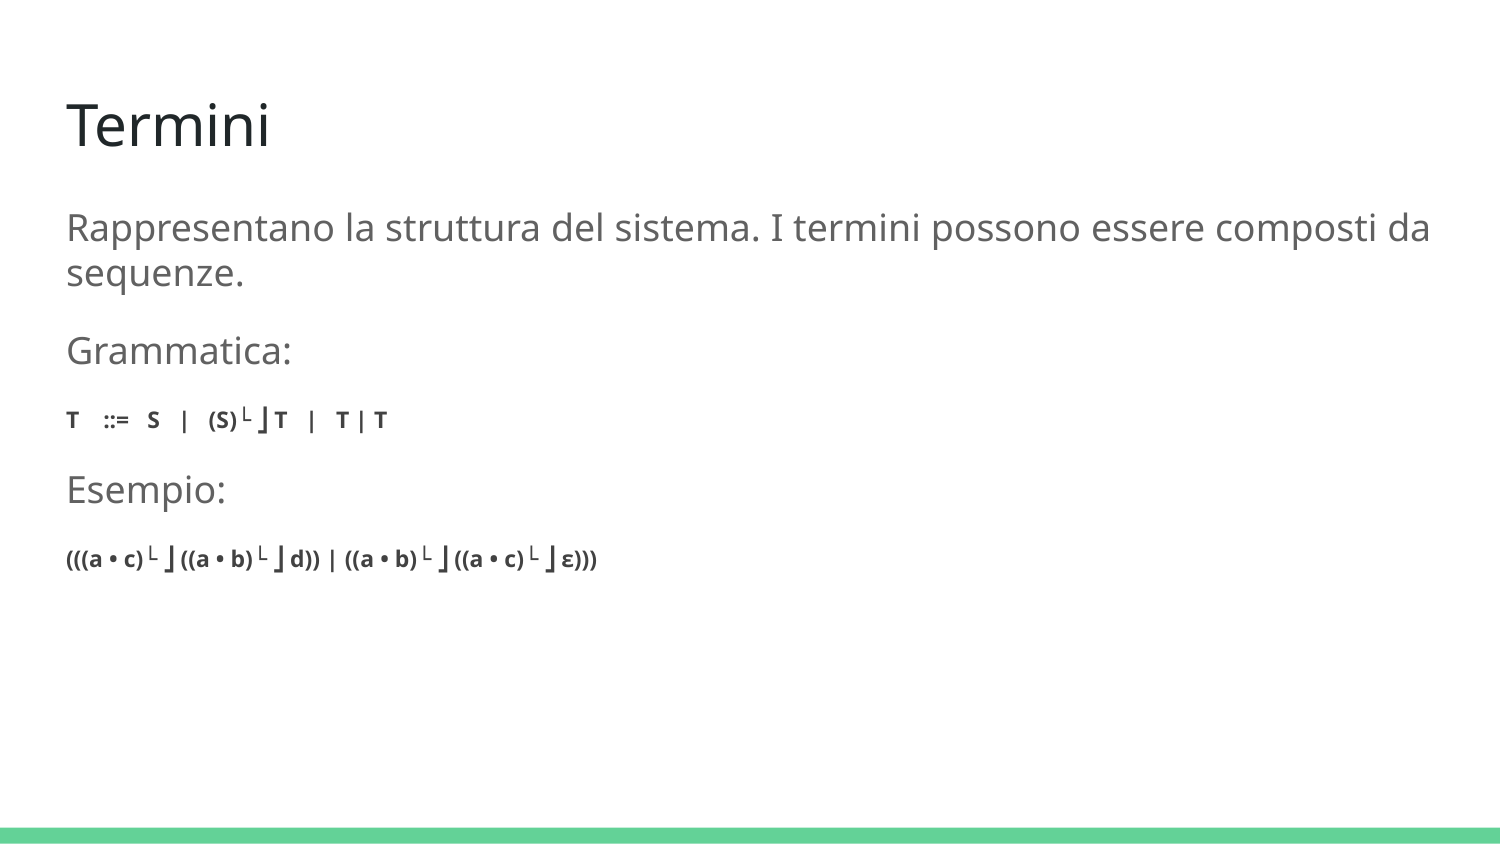

# Termini
Rappresentano la struttura del sistema. I termini possono essere composti da sequenze.
Grammatica:
T ::= S | (S)└ ⎦ T | T | T
Esempio:
(((a • c)└ ⎦ ((a • b)└ ⎦ d)) | ((a • b)└ ⎦ ((a • c)└ ⎦ ε)))